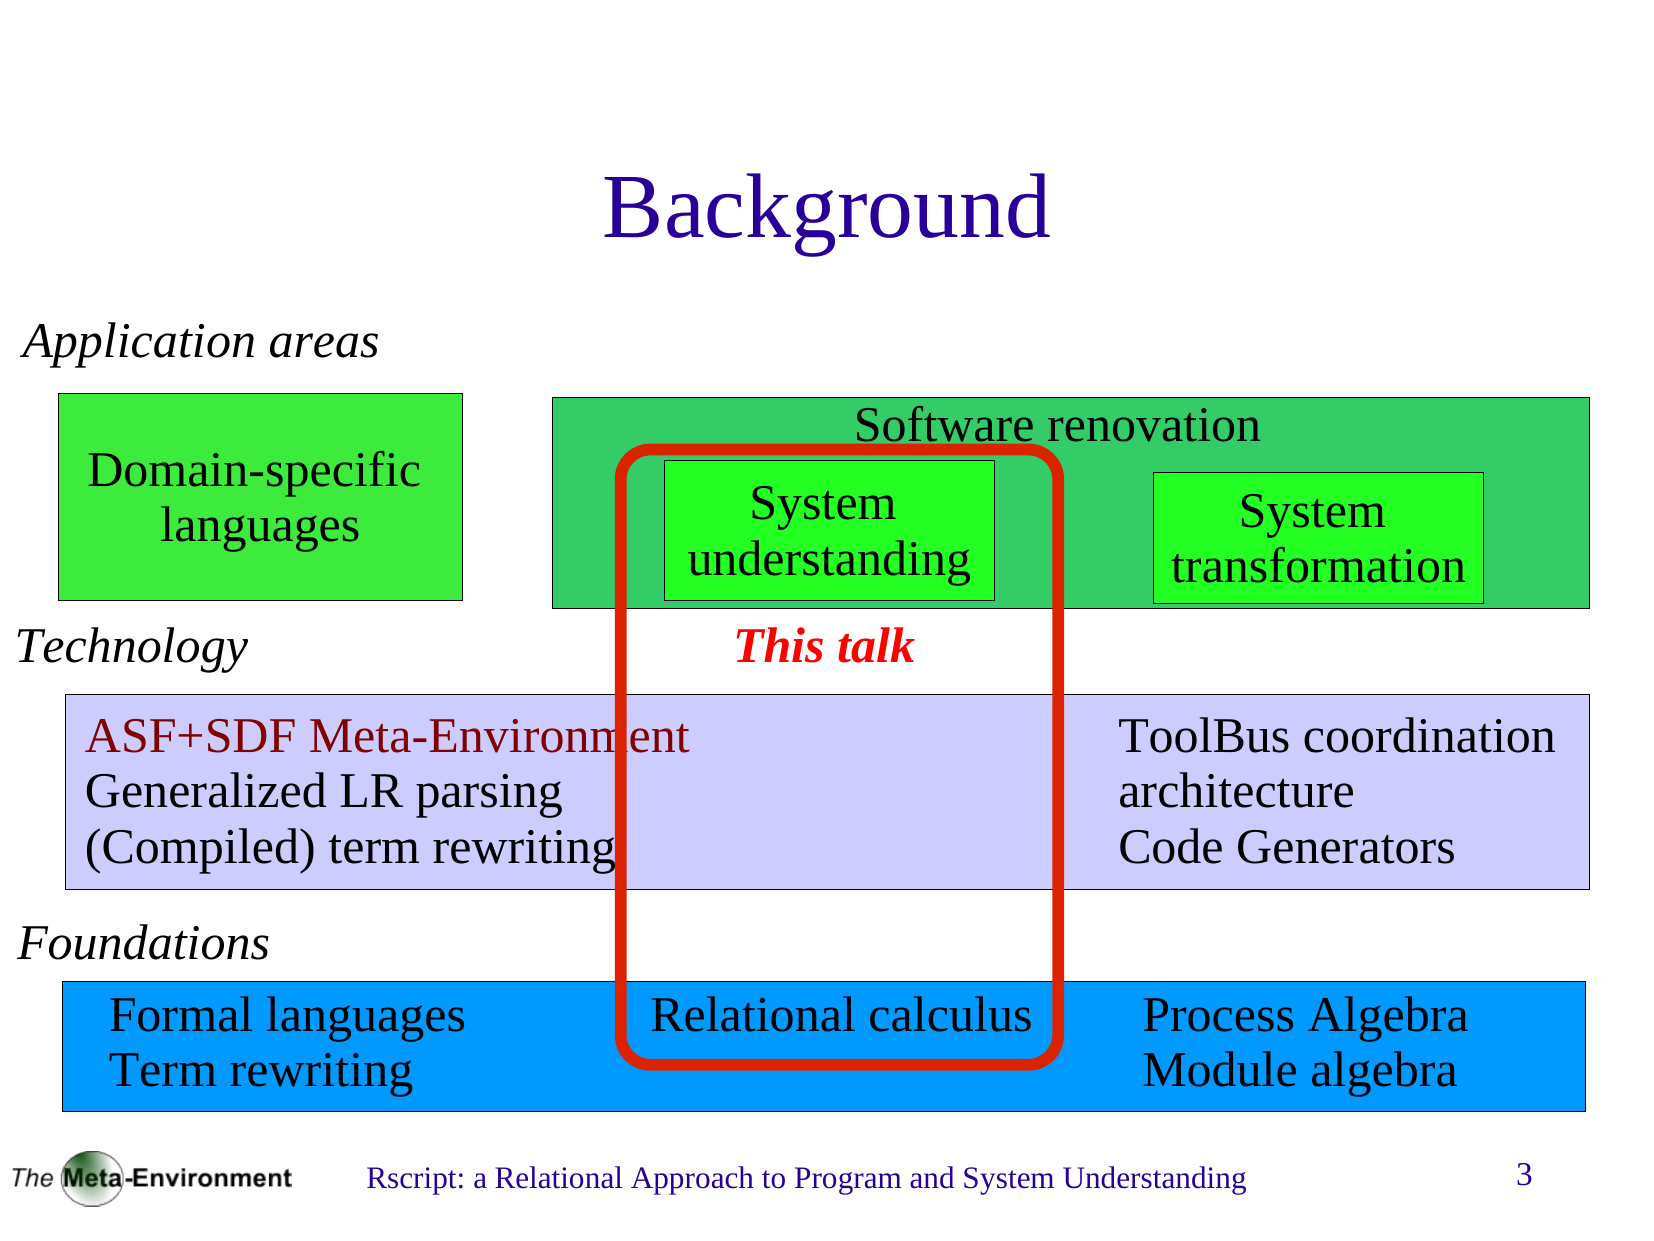

# Background
Application areas
Domain-specific
languages
Software renovation
This talk
System
understanding
System
transformation
Technology
ASF+SDF Meta-Environment						ToolBus coordination Generalized LR parsing								architecture
(Compiled) term rewriting							Code Generators
Foundations
Formal languages			 Relational calculus		Process Algebra
Term rewriting										Module algebra